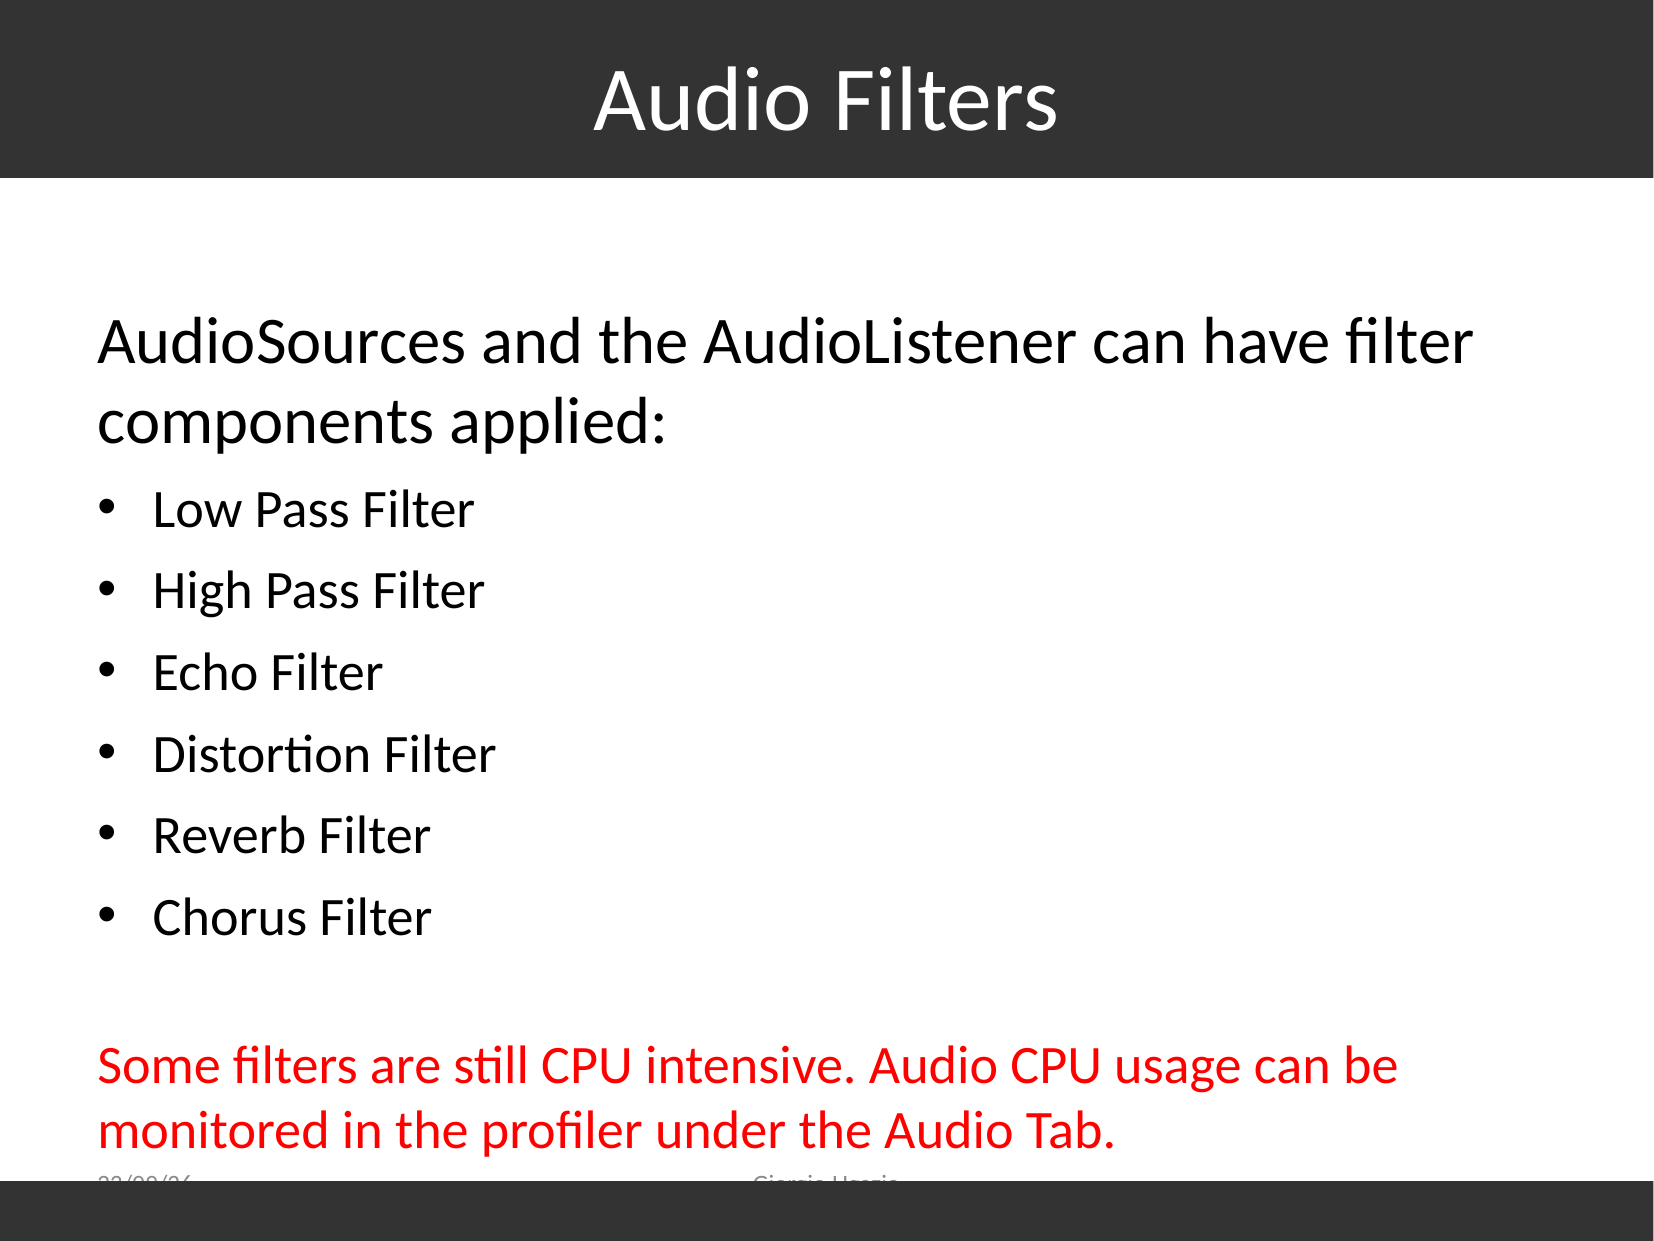

# Audio Filters
AudioSources and the AudioListener can have filter components applied:
Low Pass Filter
High Pass Filter
Echo Filter
Distortion Filter
Reverb Filter
Chorus Filter
Some filters are still CPU intensive. Audio CPU usage can be monitored in the profiler under the Audio Tab.